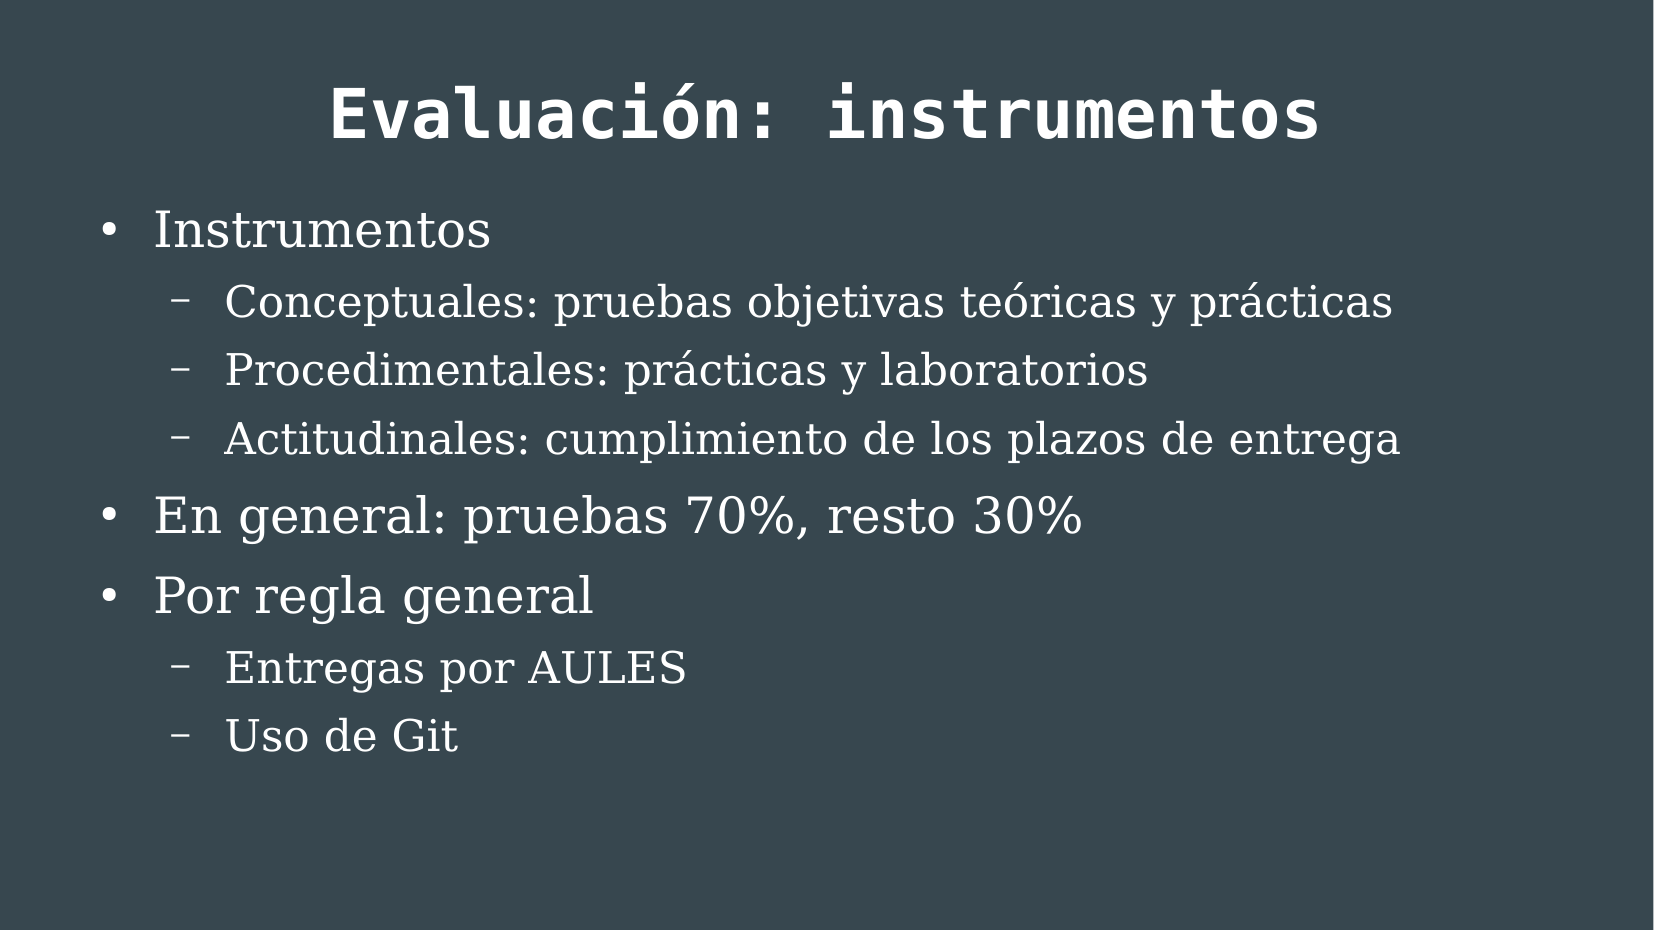

# Evaluación: instrumentos
Instrumentos
Conceptuales: pruebas objetivas teóricas y prácticas
Procedimentales: prácticas y laboratorios
Actitudinales: cumplimiento de los plazos de entrega
En general: pruebas 70%, resto 30%
Por regla general
Entregas por AULES
Uso de Git